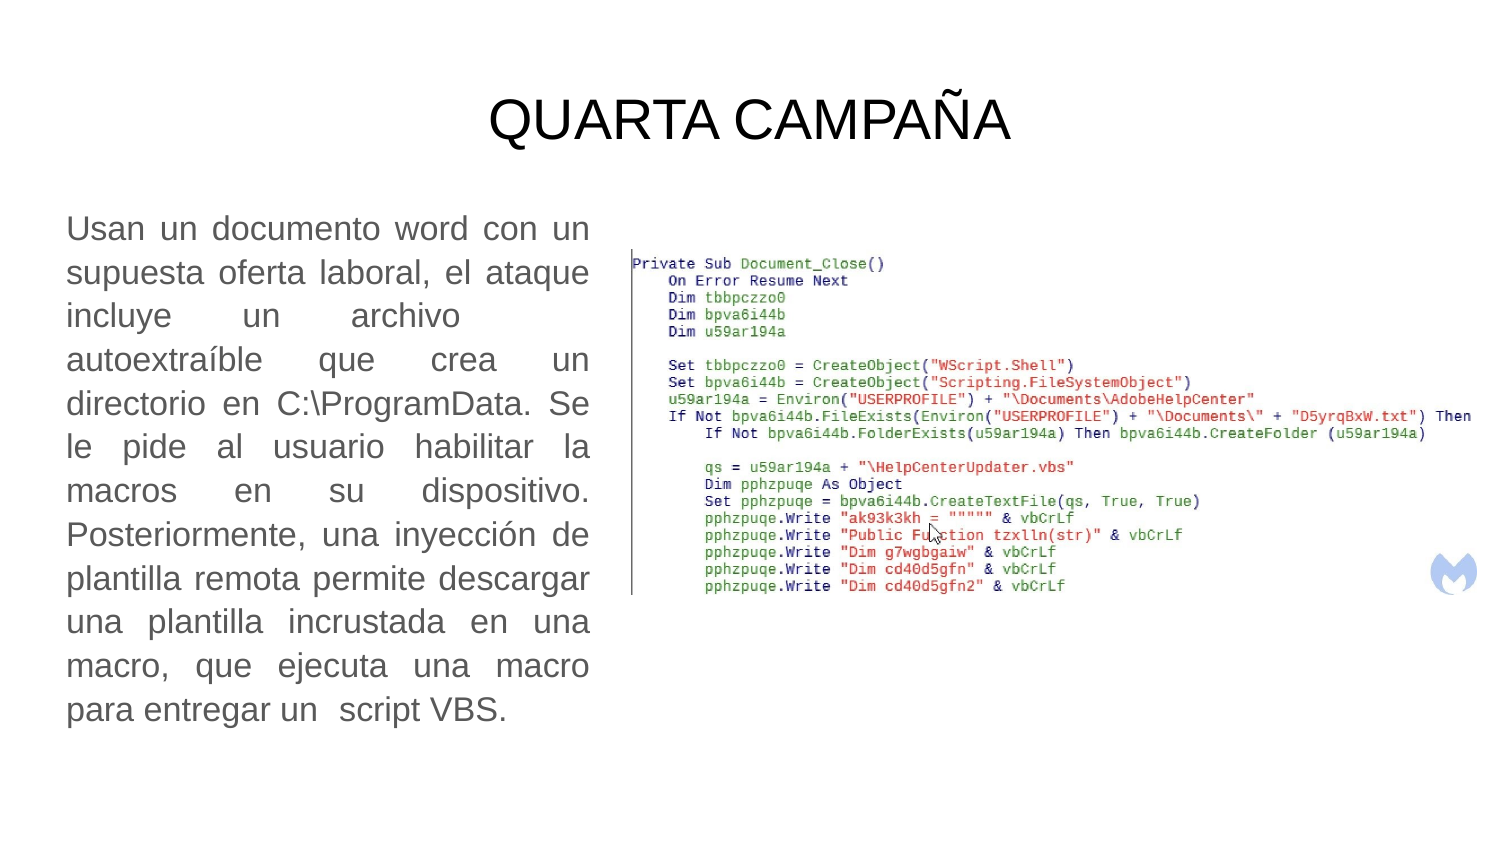

# QUARTA CAMPAÑA
Usan un documento word con un supuesta oferta laboral, el ataque incluye un archivo 	autoextraíble que crea un directorio en C:\ProgramData. Se le pide al usuario habilitar la macros en su dispositivo. Posteriormente, una inyección de plantilla remota permite descargar una plantilla incrustada en una macro, que ejecuta una macro para entregar un 	script VBS.